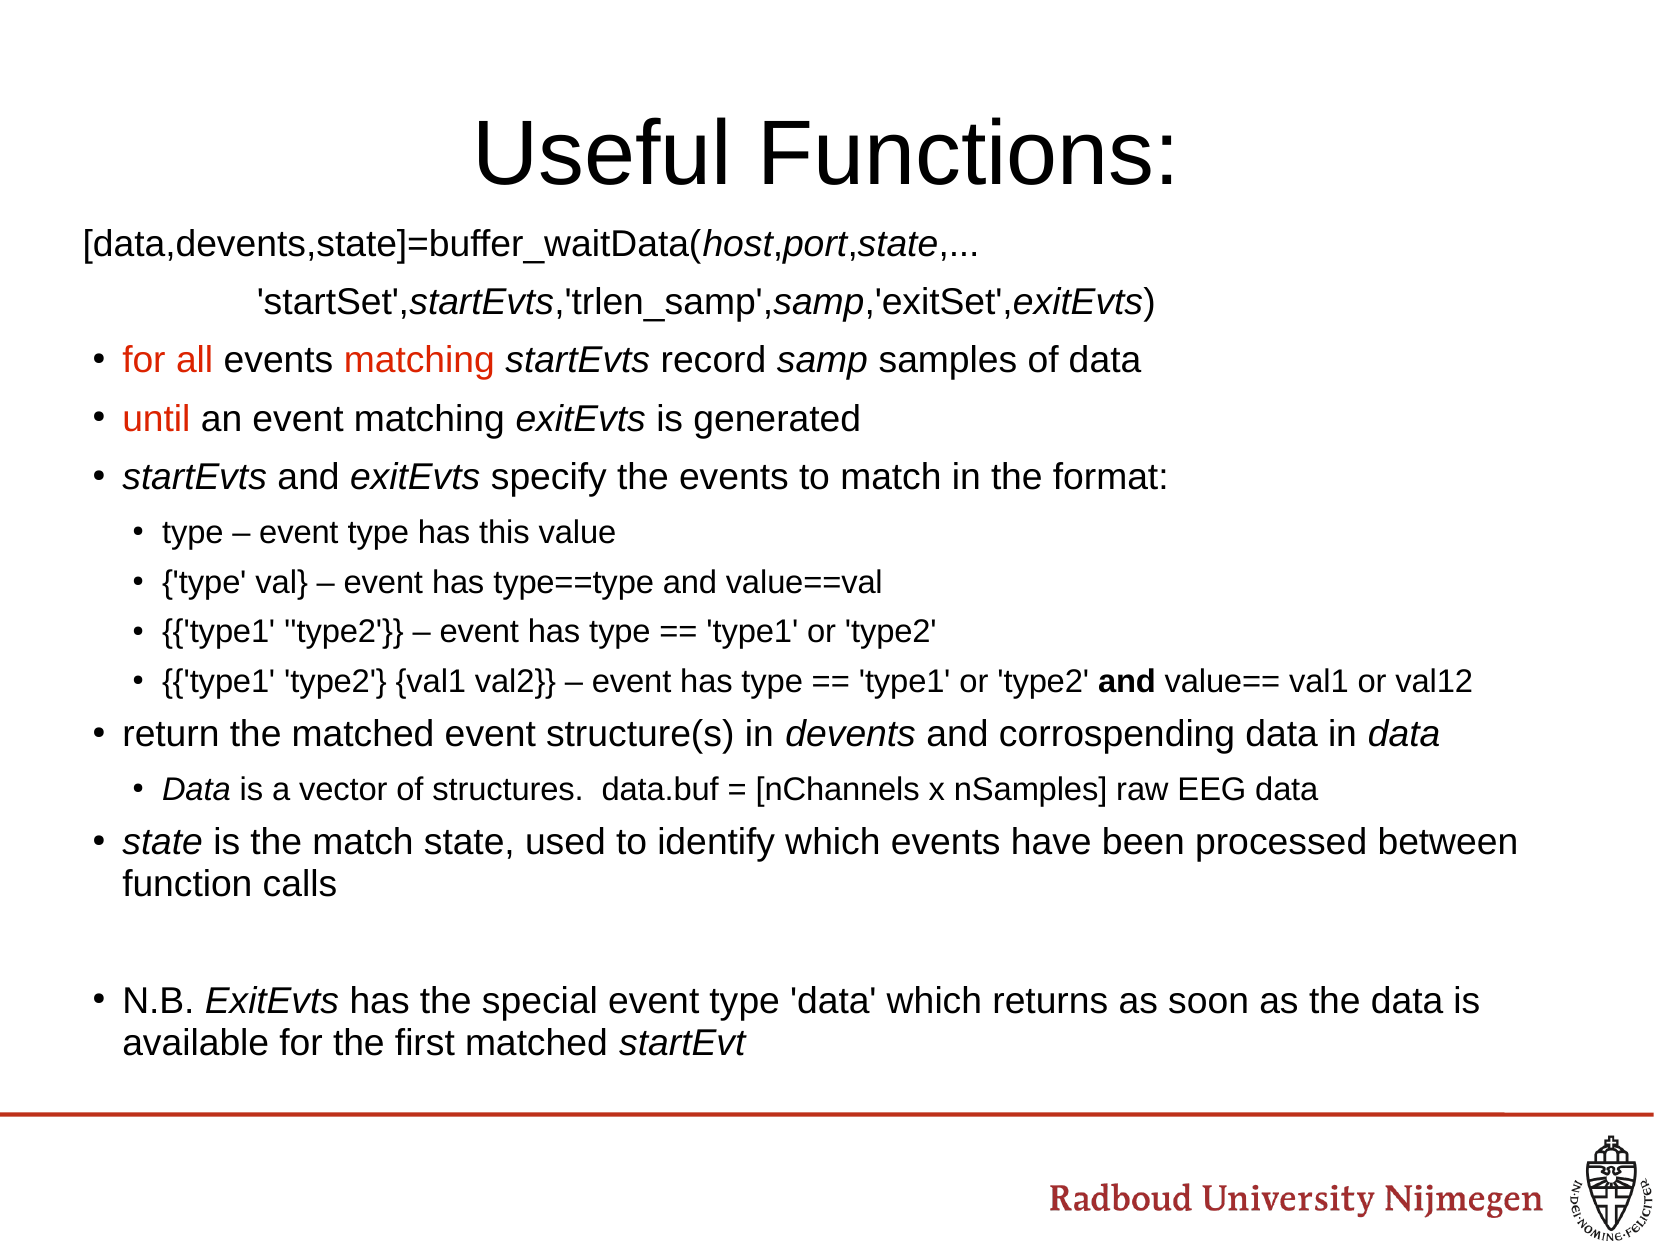

# Useful Functions:
[data,devents,state]=buffer_waitData(host,port,state,...
 'startSet',startEvts,'trlen_samp',samp,'exitSet',exitEvts)
for all events matching startEvts record samp samples of data
until an event matching exitEvts is generated
startEvts and exitEvts specify the events to match in the format:
type – event type has this value
{'type' val} – event has type==type and value==val
{{'type1' ''type2'}} – event has type == 'type1' or 'type2'
{{'type1' 'type2'} {val1 val2}} – event has type == 'type1' or 'type2' and value== val1 or val12
return the matched event structure(s) in devents and corrospending data in data
Data is a vector of structures. data.buf = [nChannels x nSamples] raw EEG data
state is the match state, used to identify which events have been processed between function calls
N.B. ExitEvts has the special event type 'data' which returns as soon as the data is available for the first matched startEvt